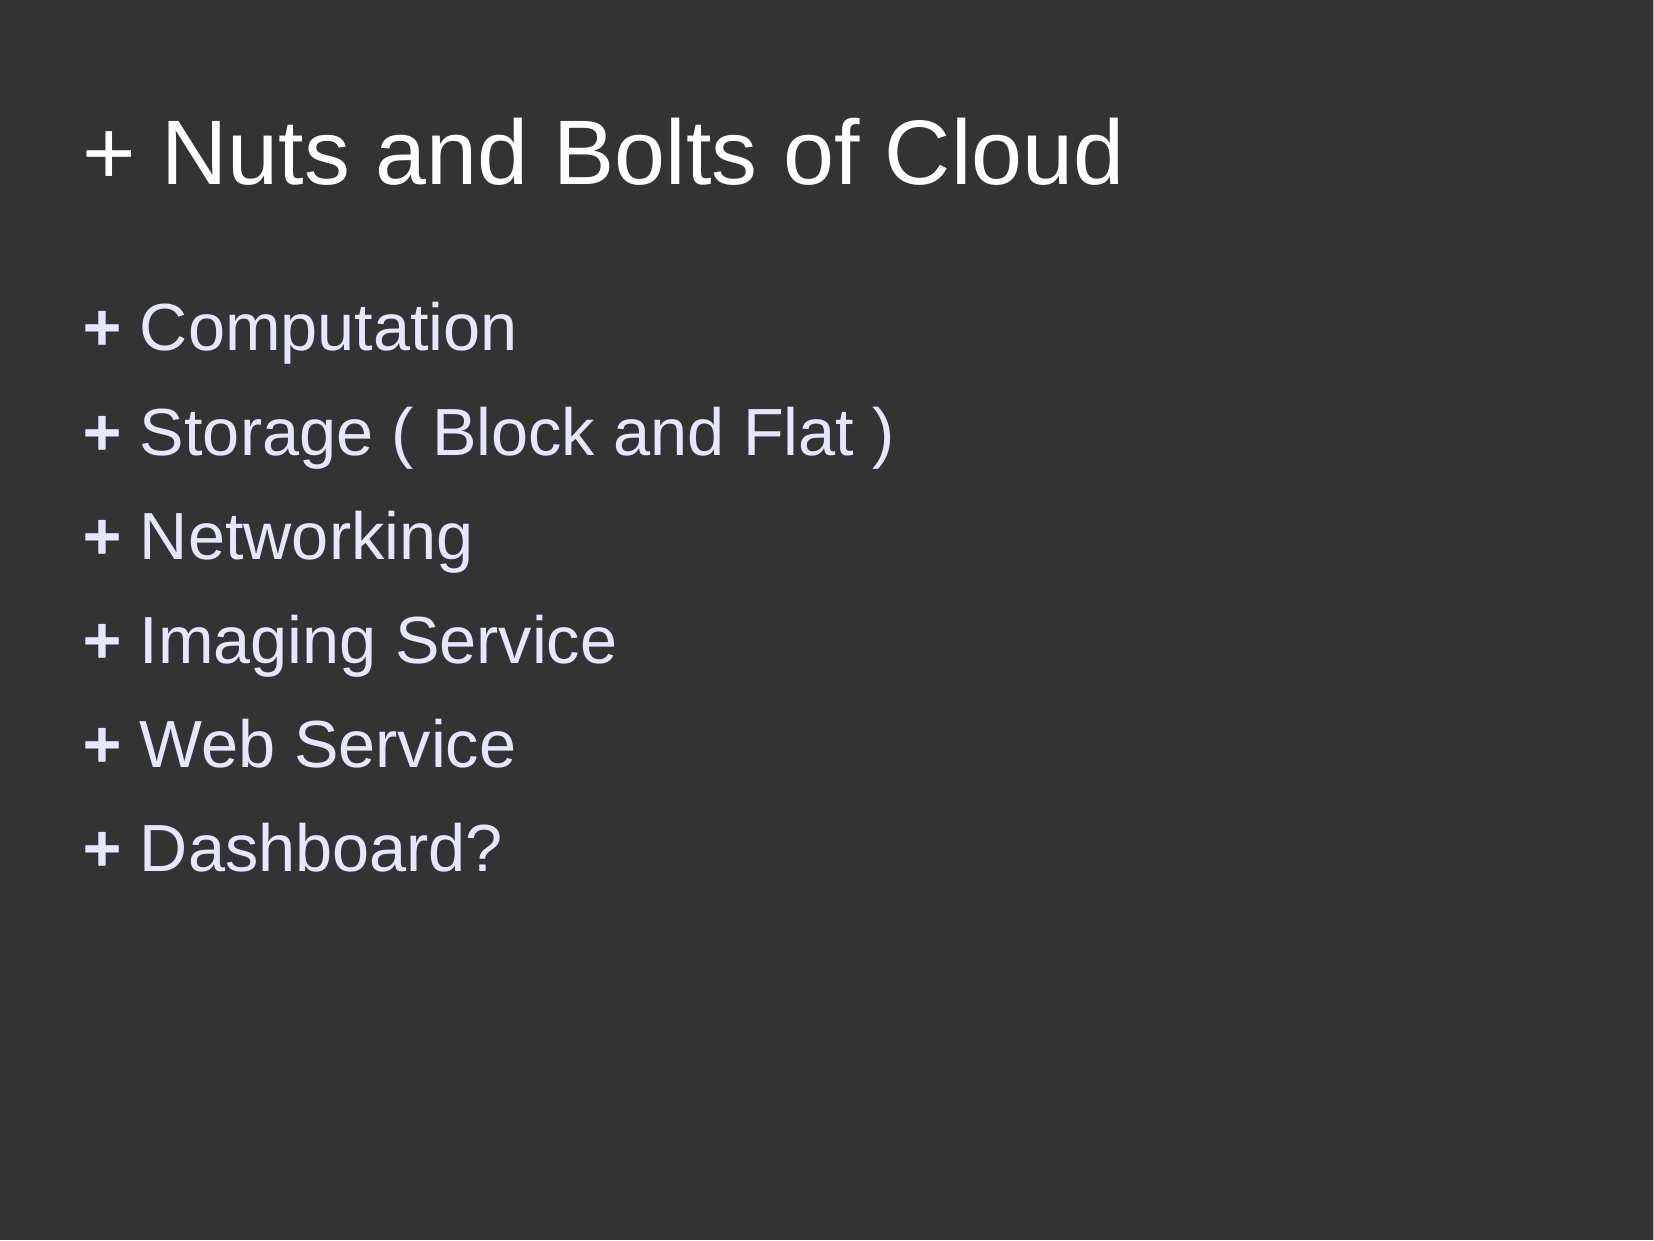

# + Nuts and Bolts of Cloud
+ Computation
+ Storage ( Block and Flat )
+ Networking
+ Imaging Service
+ Web Service
+ Dashboard?